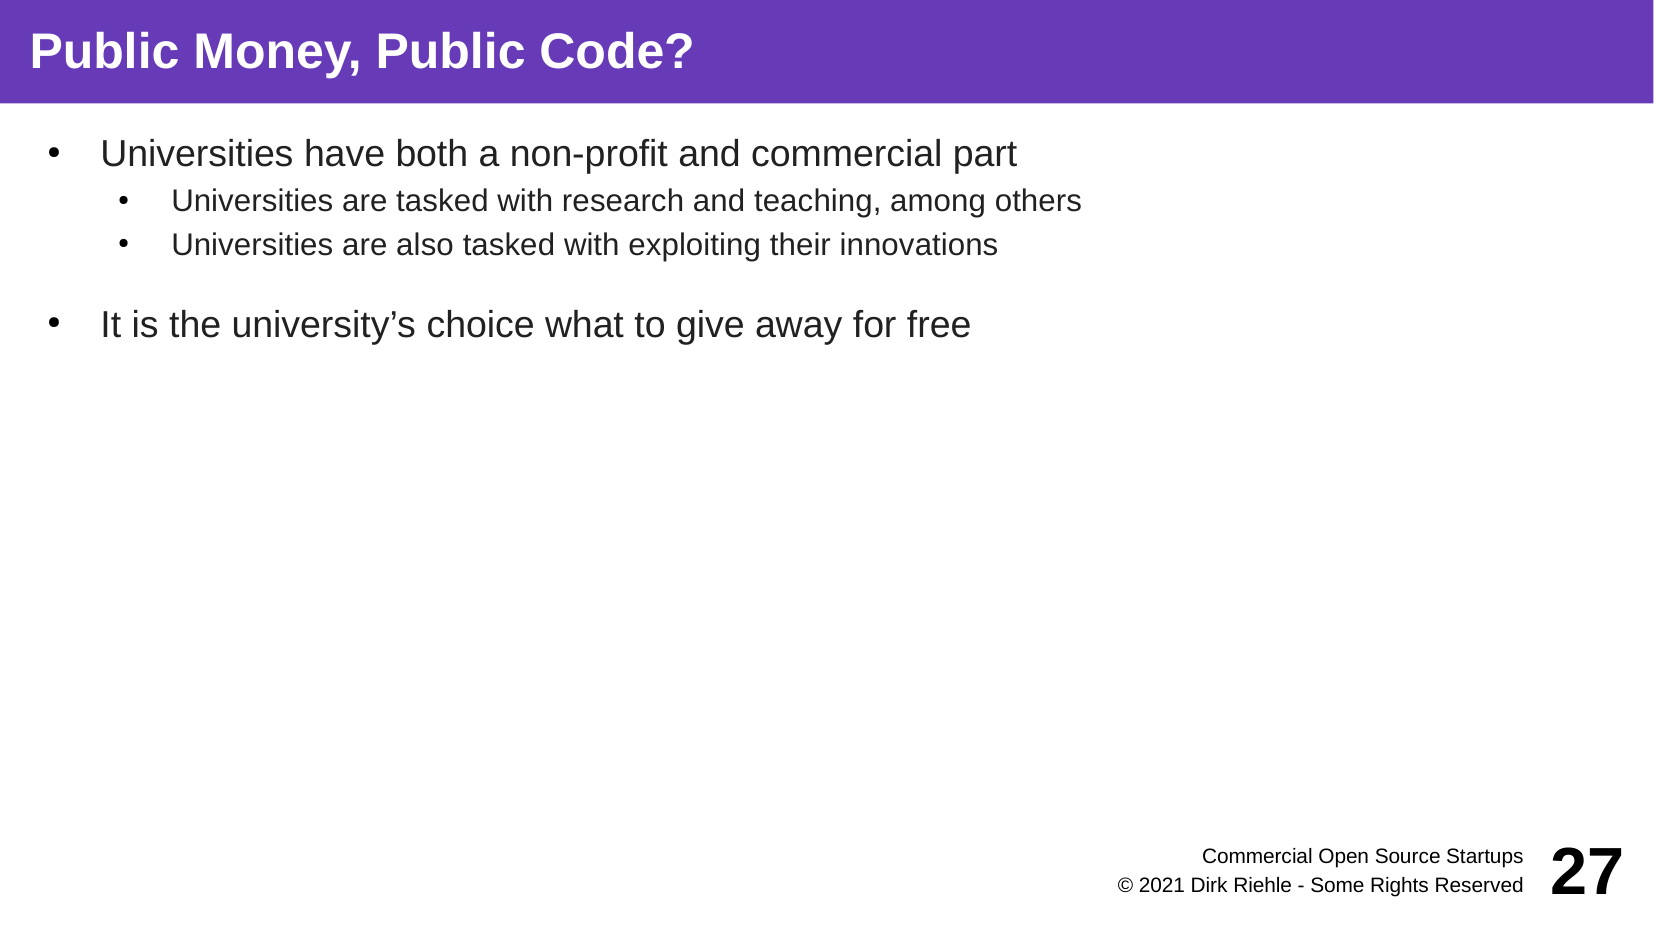

# Public Money, Public Code?
Universities have both a non-profit and commercial part
Universities are tasked with research and teaching, among others
Universities are also tasked with exploiting their innovations
It is the university’s choice what to give away for free
Commercial Open Source Startups
27
© 2021 Dirk Riehle - Some Rights Reserved